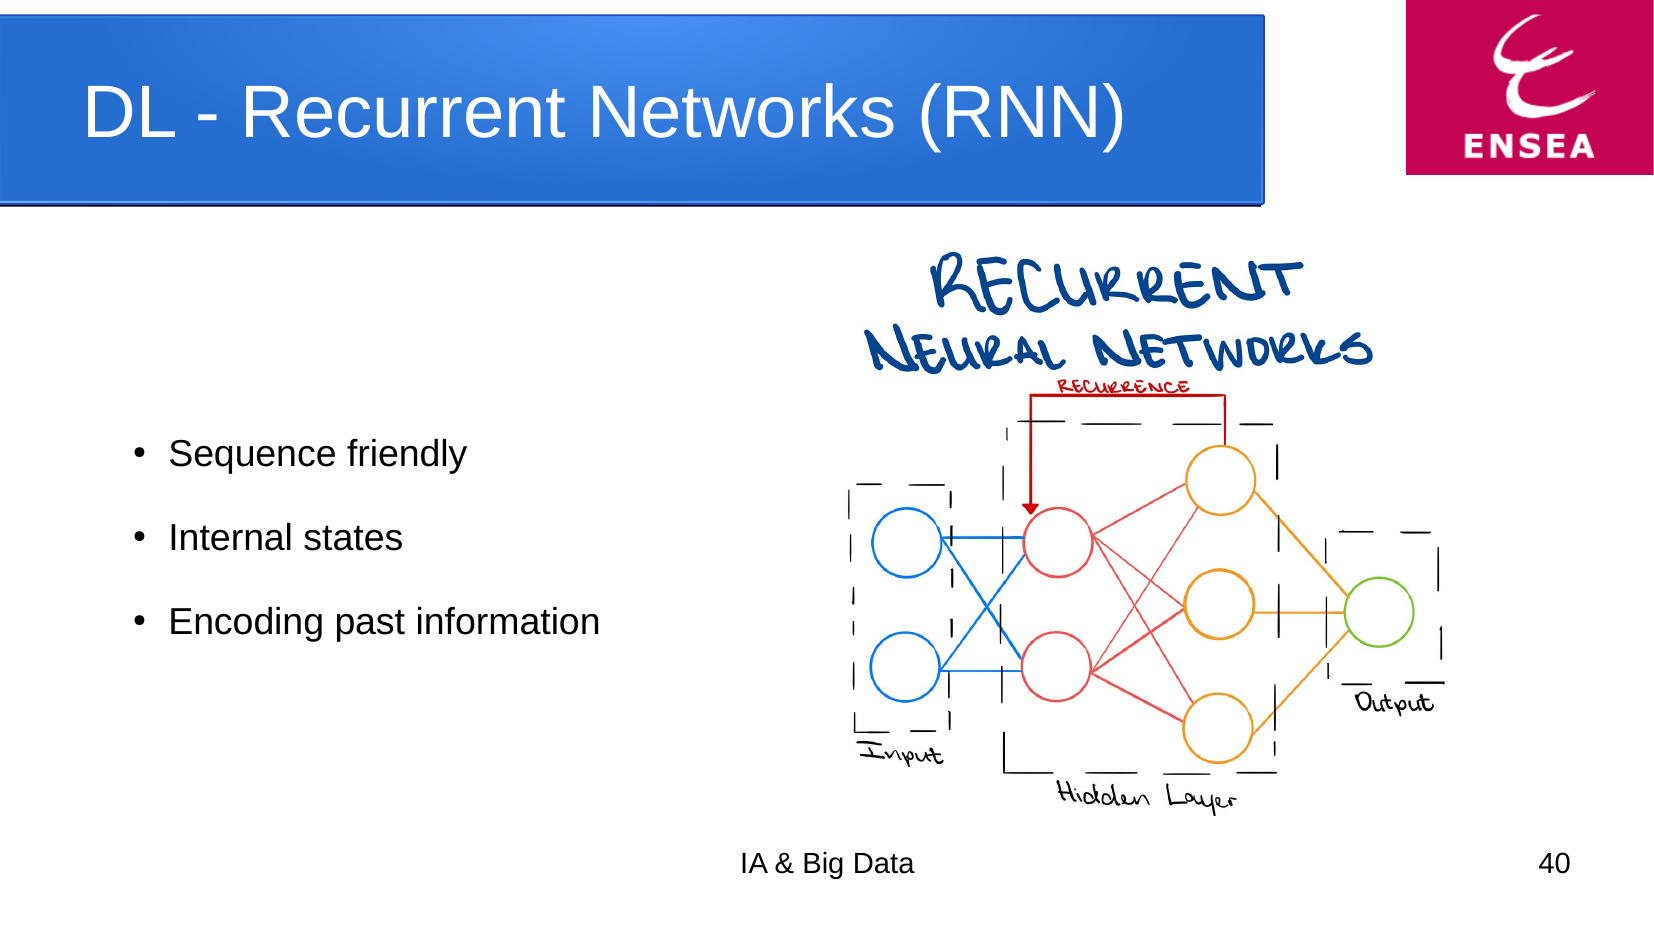

# DL - Recurrent Networks (RNN)
Sequence friendly
Internal states
Encoding past information
IA & Big Data
40